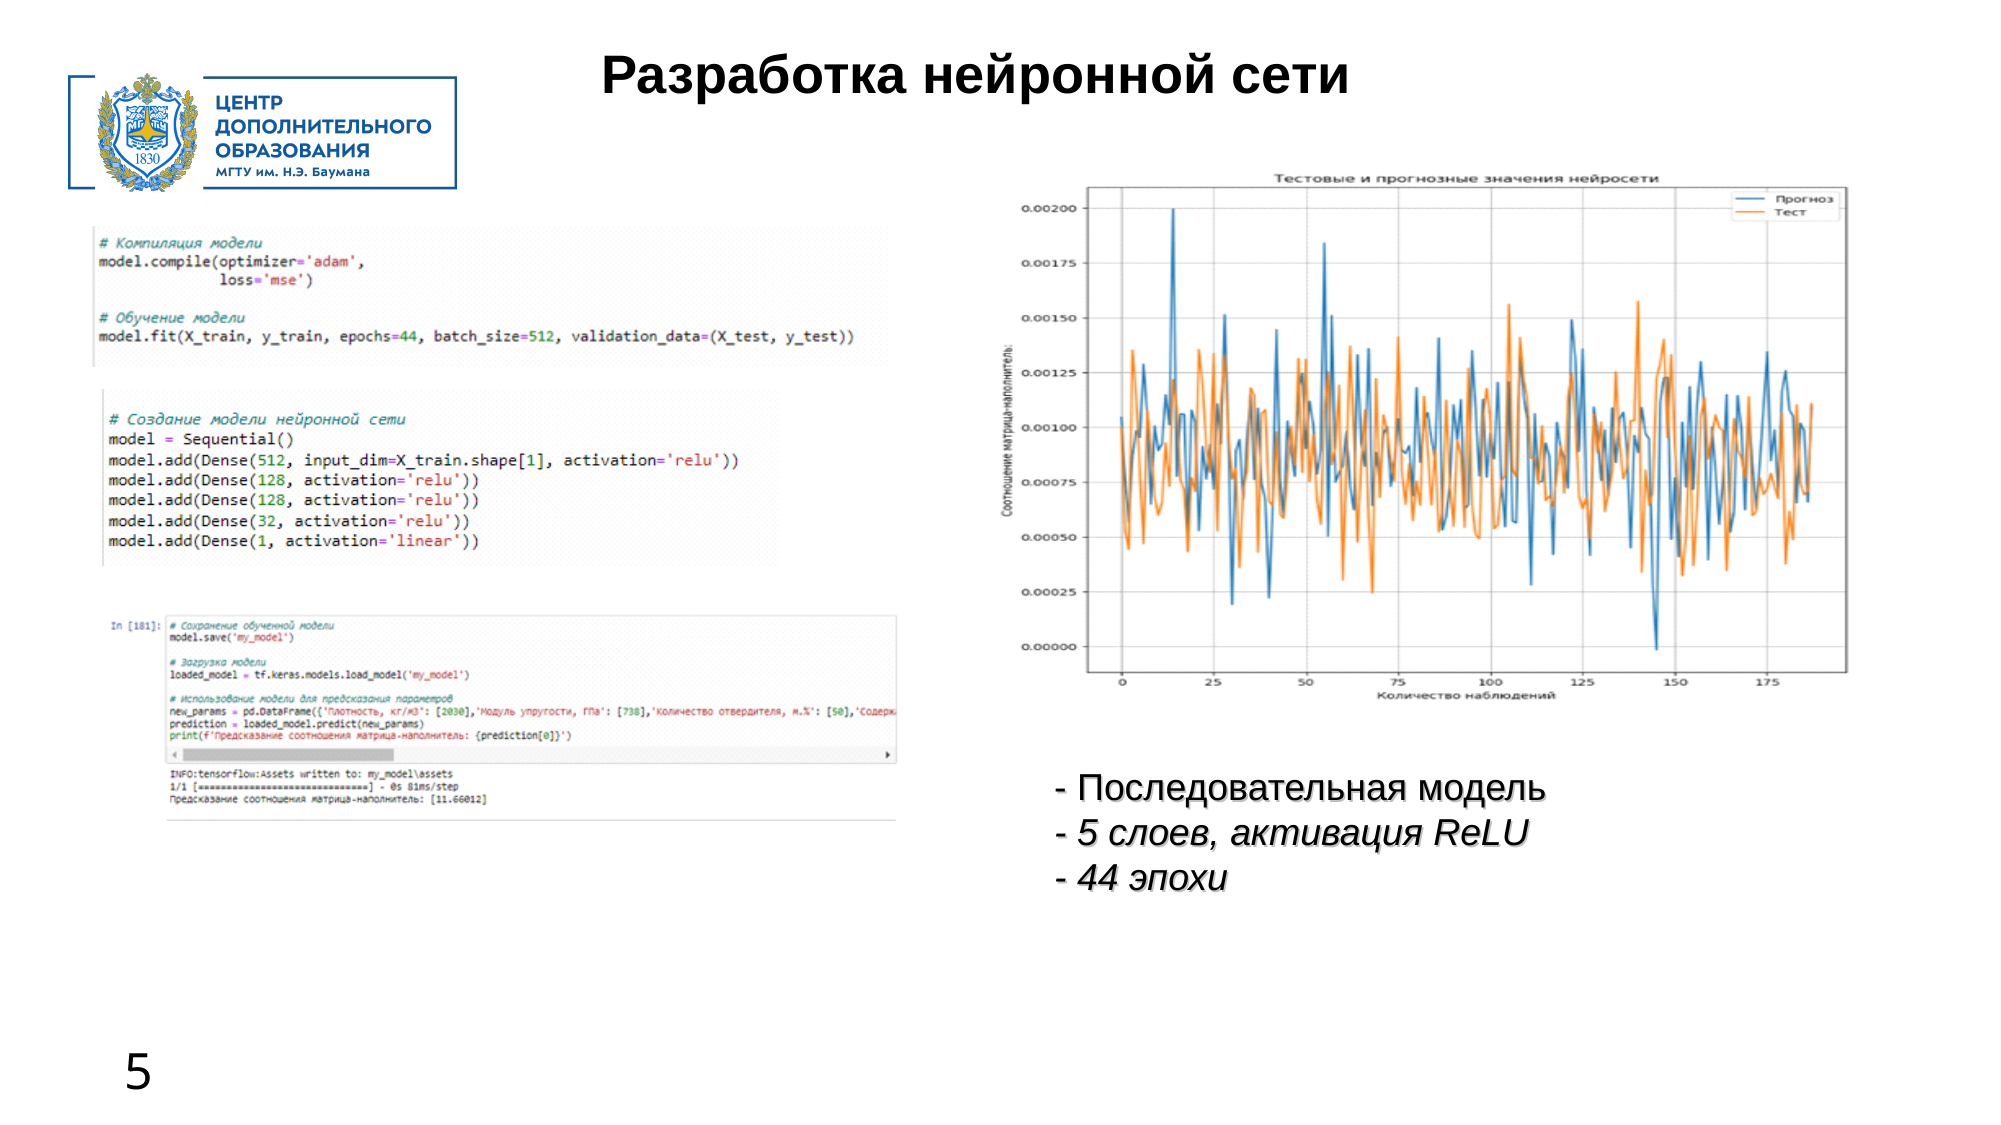

# Разработка нейронной сети
- Последовательная модель
- 5 слоев, активация ReLU
- 44 эпохи